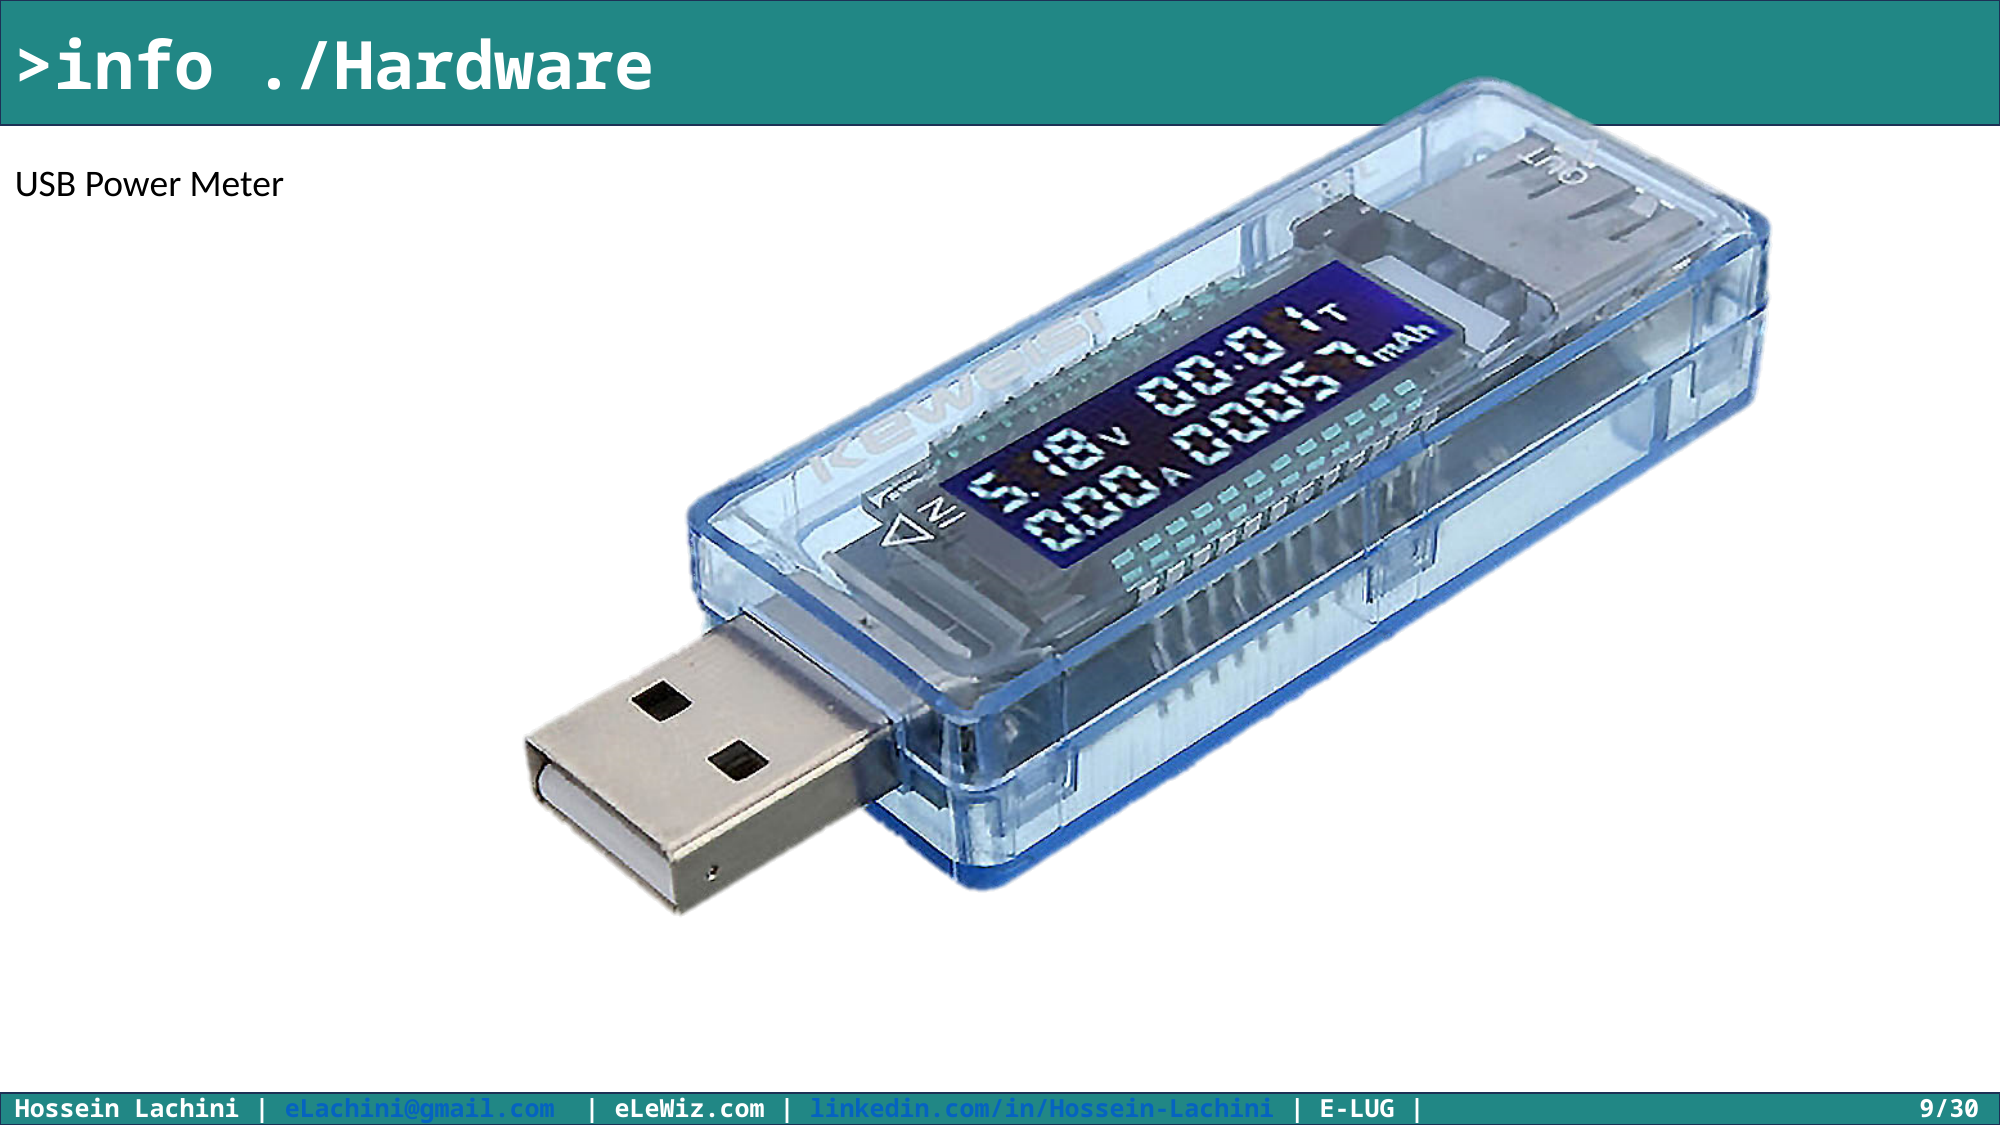

>info ./Hardware
USB Power Meter
Hossein Lachini | eLachini@gmail.com | eLeWiz.com | linkedin.com/in/Hossein-Lachini | E-LUG | 9/30